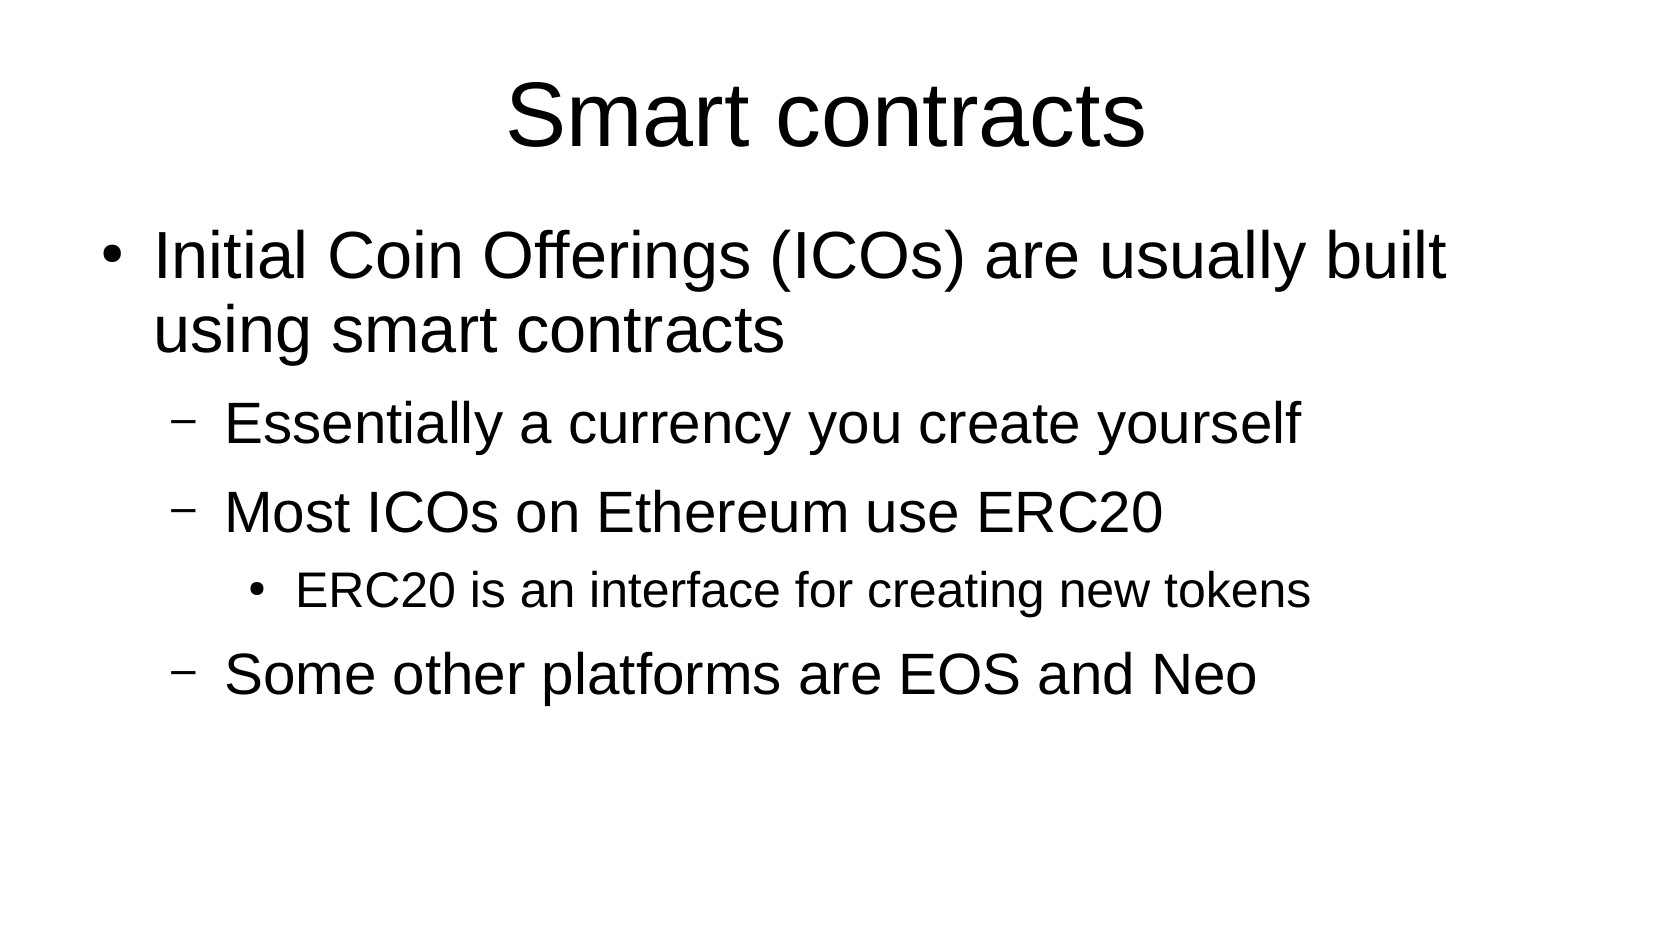

# Smart contracts
Initial Coin Offerings (ICOs) are usually built using smart contracts
Essentially a currency you create yourself
Most ICOs on Ethereum use ERC20
ERC20 is an interface for creating new tokens
Some other platforms are EOS and Neo